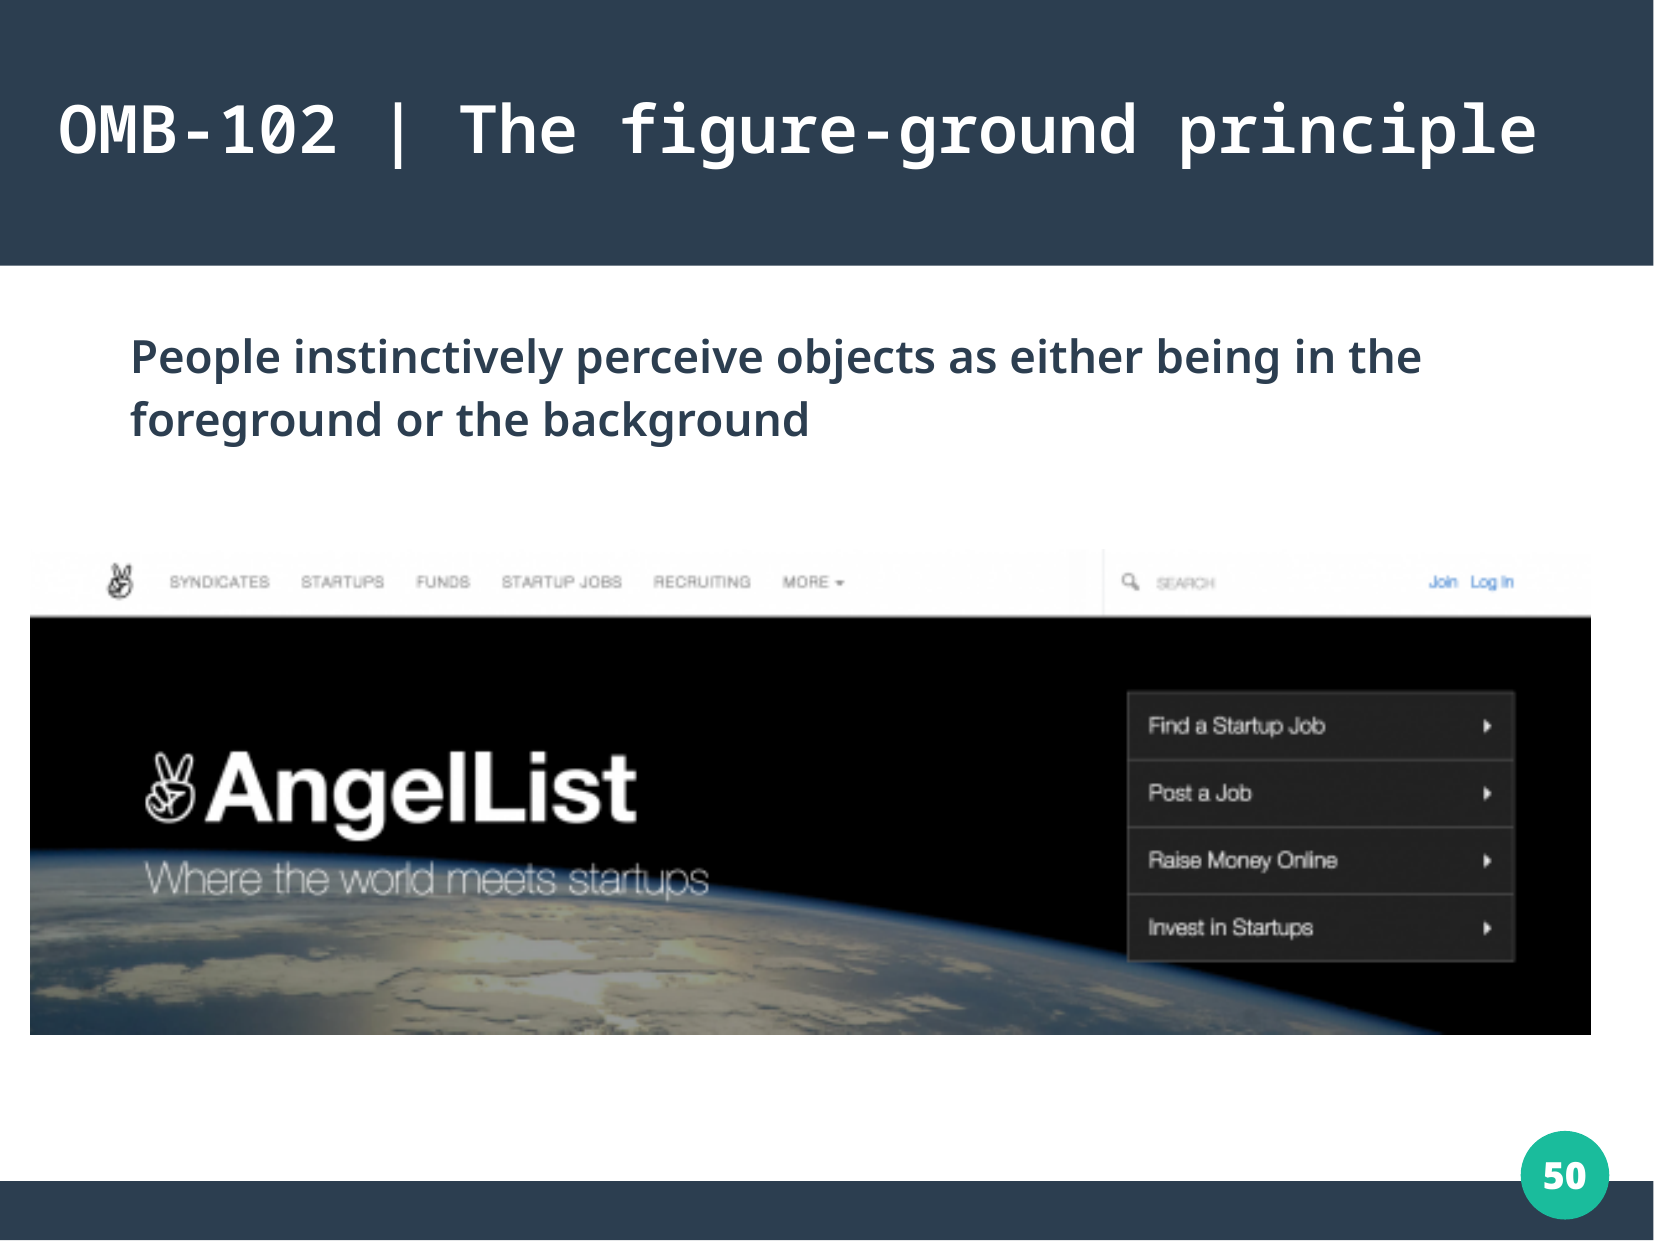

OMB-102 | The figure-ground principle
# People instinctively perceive objects as either being in the foreground or the background
50